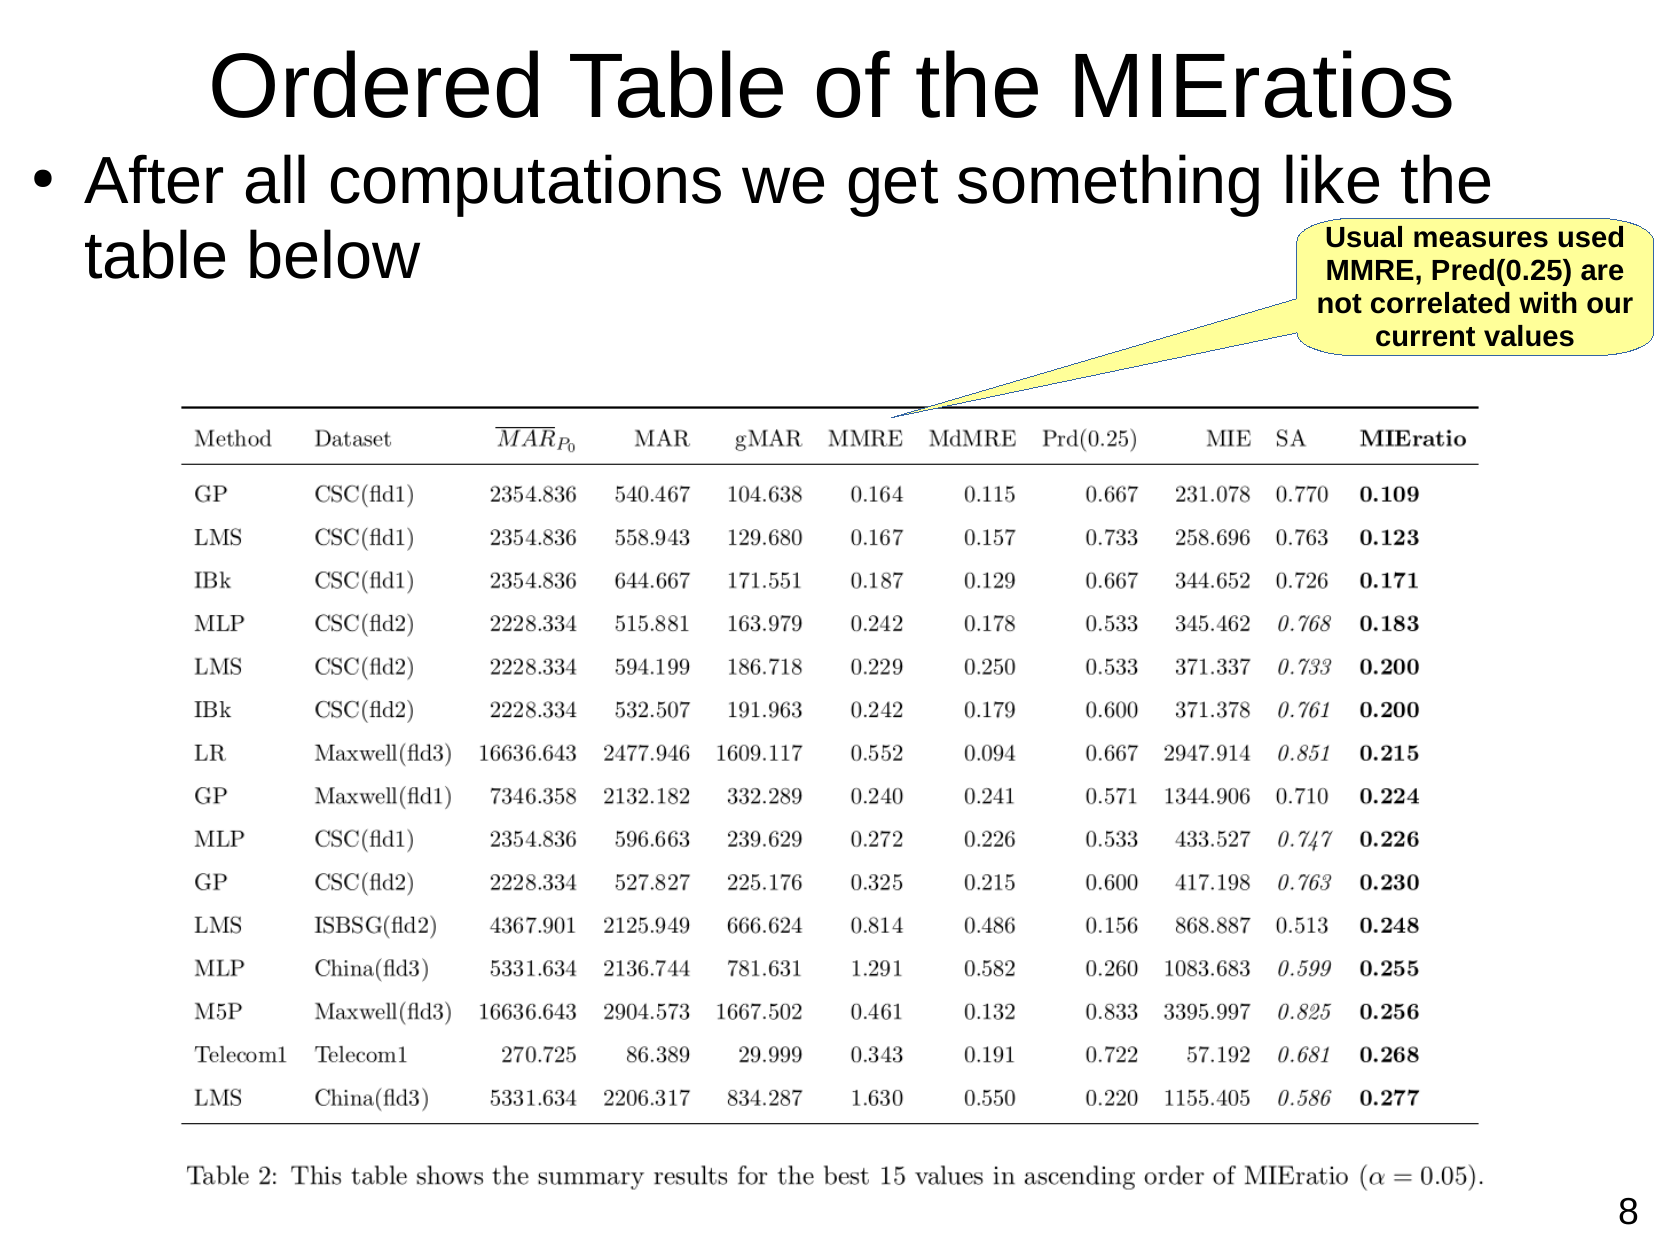

# Ordered Table of the MIEratios
After all computations we get something like the table below
Usual measures used MMRE, Pred(0.25) are not correlated with our current values